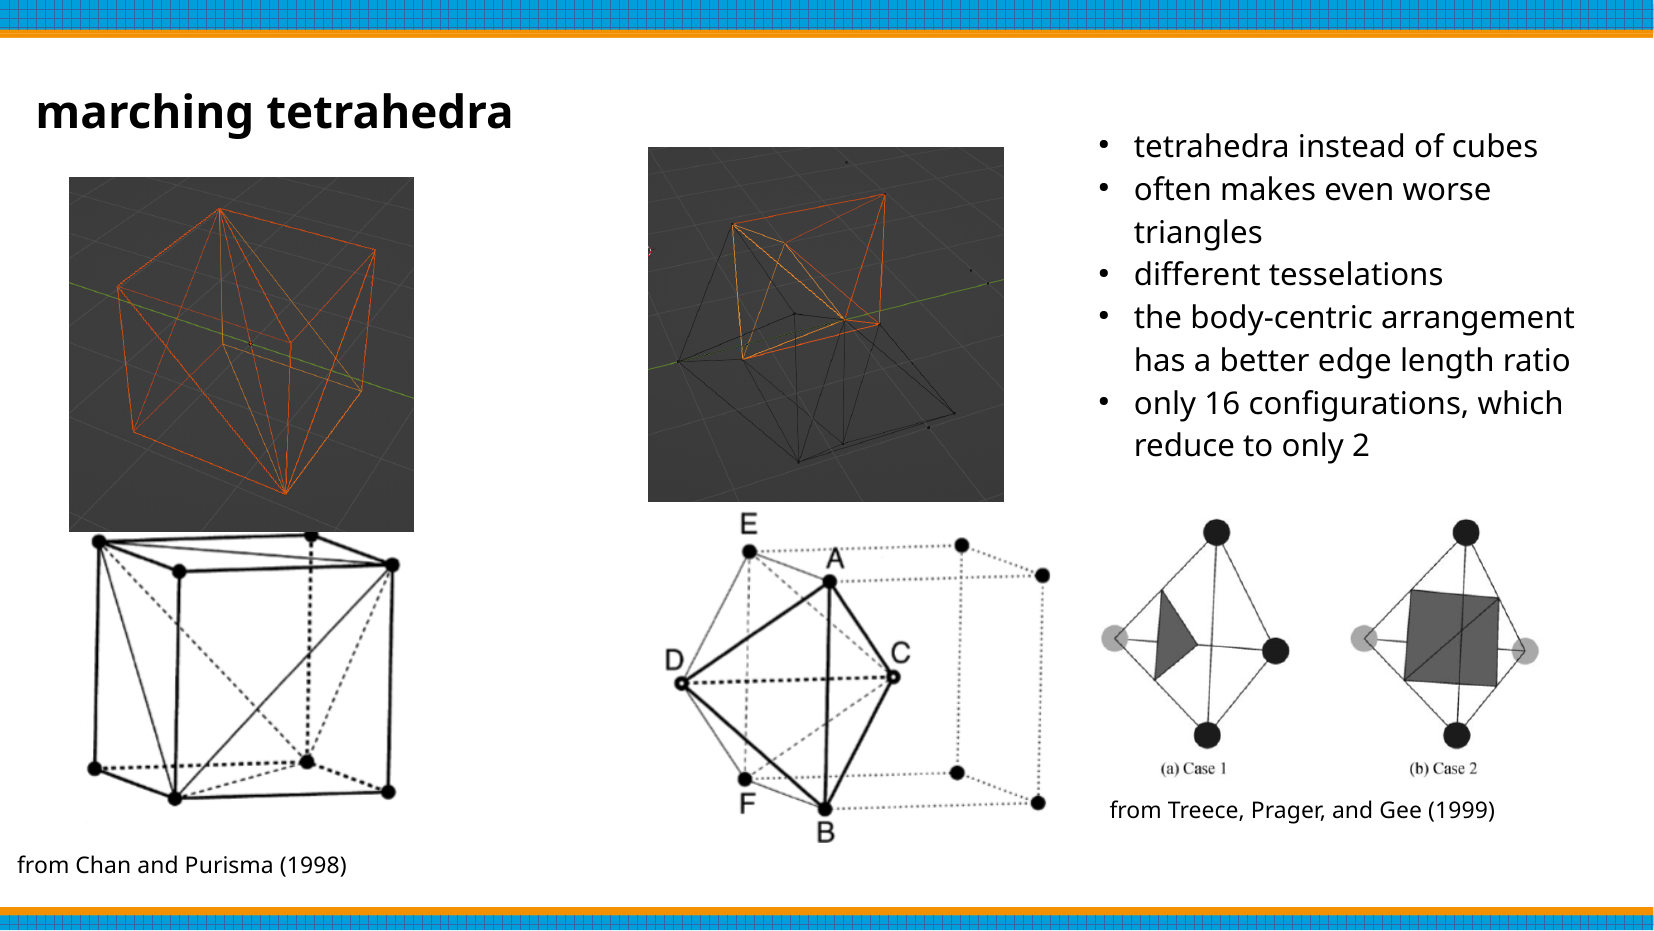

marching tetrahedra
tetrahedra instead of cubes
often makes even worse triangles
different tesselations
the body-centric arrangement has a better edge length ratio
only 16 configurations, which reduce to only 2
from Treece, Prager, and Gee (1999)
from Chan and Purisma (1998)